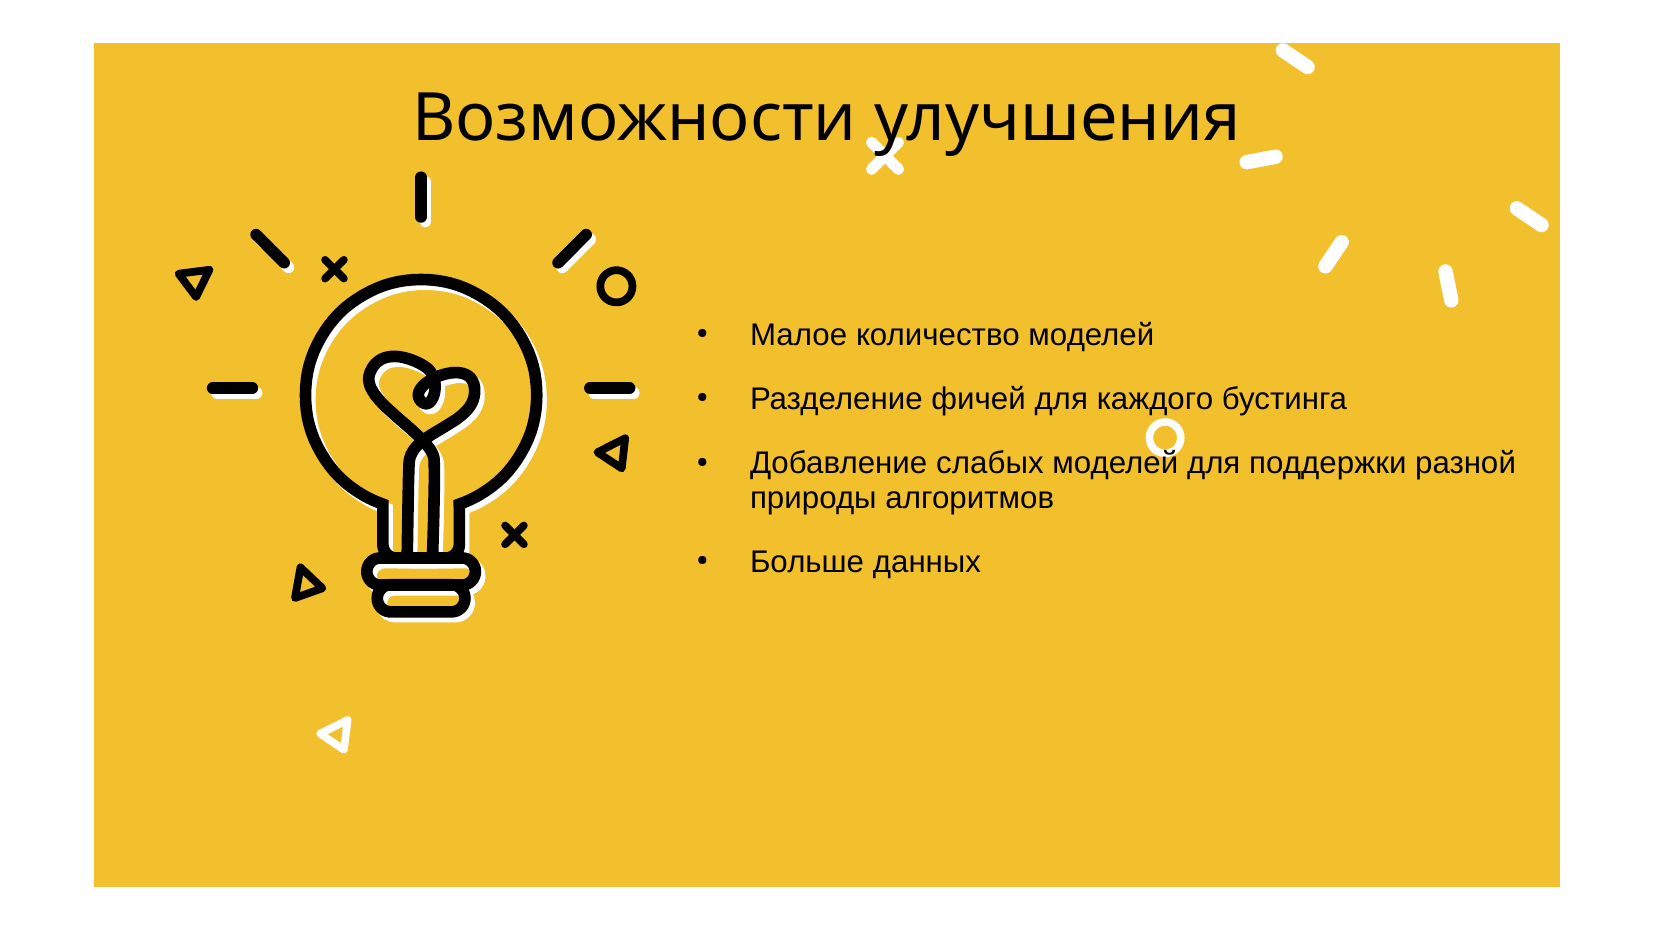

# Возможности улучшения
Малое количество моделей
Разделение фичей для каждого бустинга
Добавление слабых моделей для поддержки разной природы алгоритмов
Больше данных